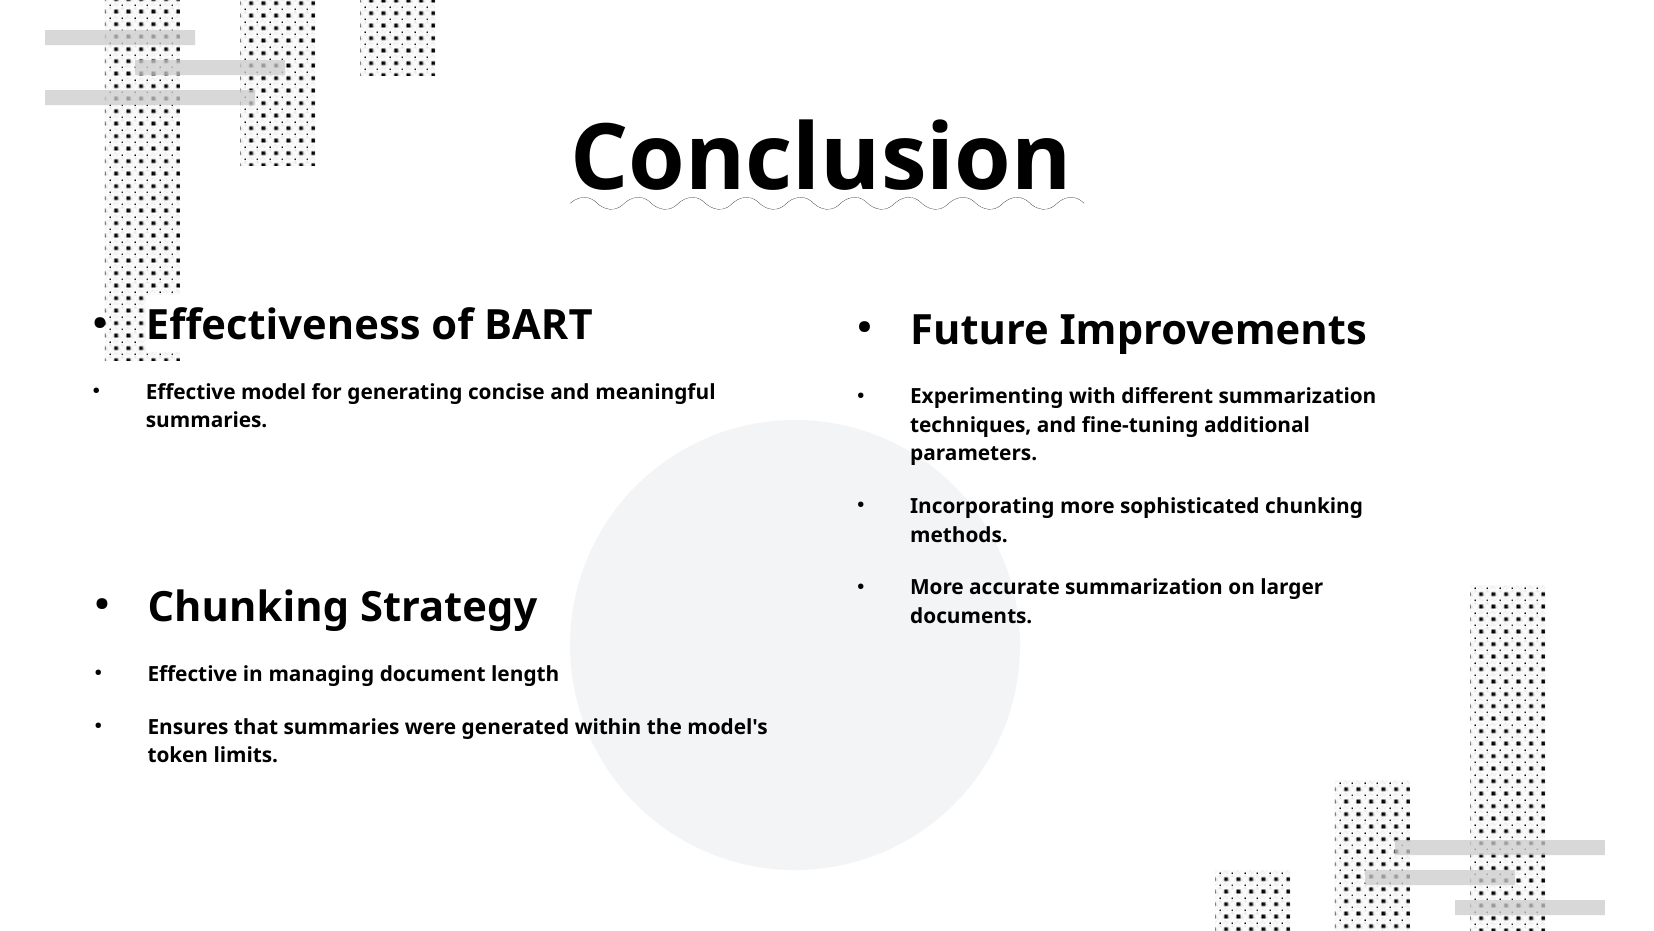

# Conclusion
Effectiveness of BART
Effective model for generating concise and meaningful summaries.
Future Improvements
Experimenting with different summarization techniques, and fine-tuning additional parameters.
Incorporating more sophisticated chunking methods.
More accurate summarization on larger documents.
Chunking Strategy
Effective in managing document length
Ensures that summaries were generated within the model's token limits.